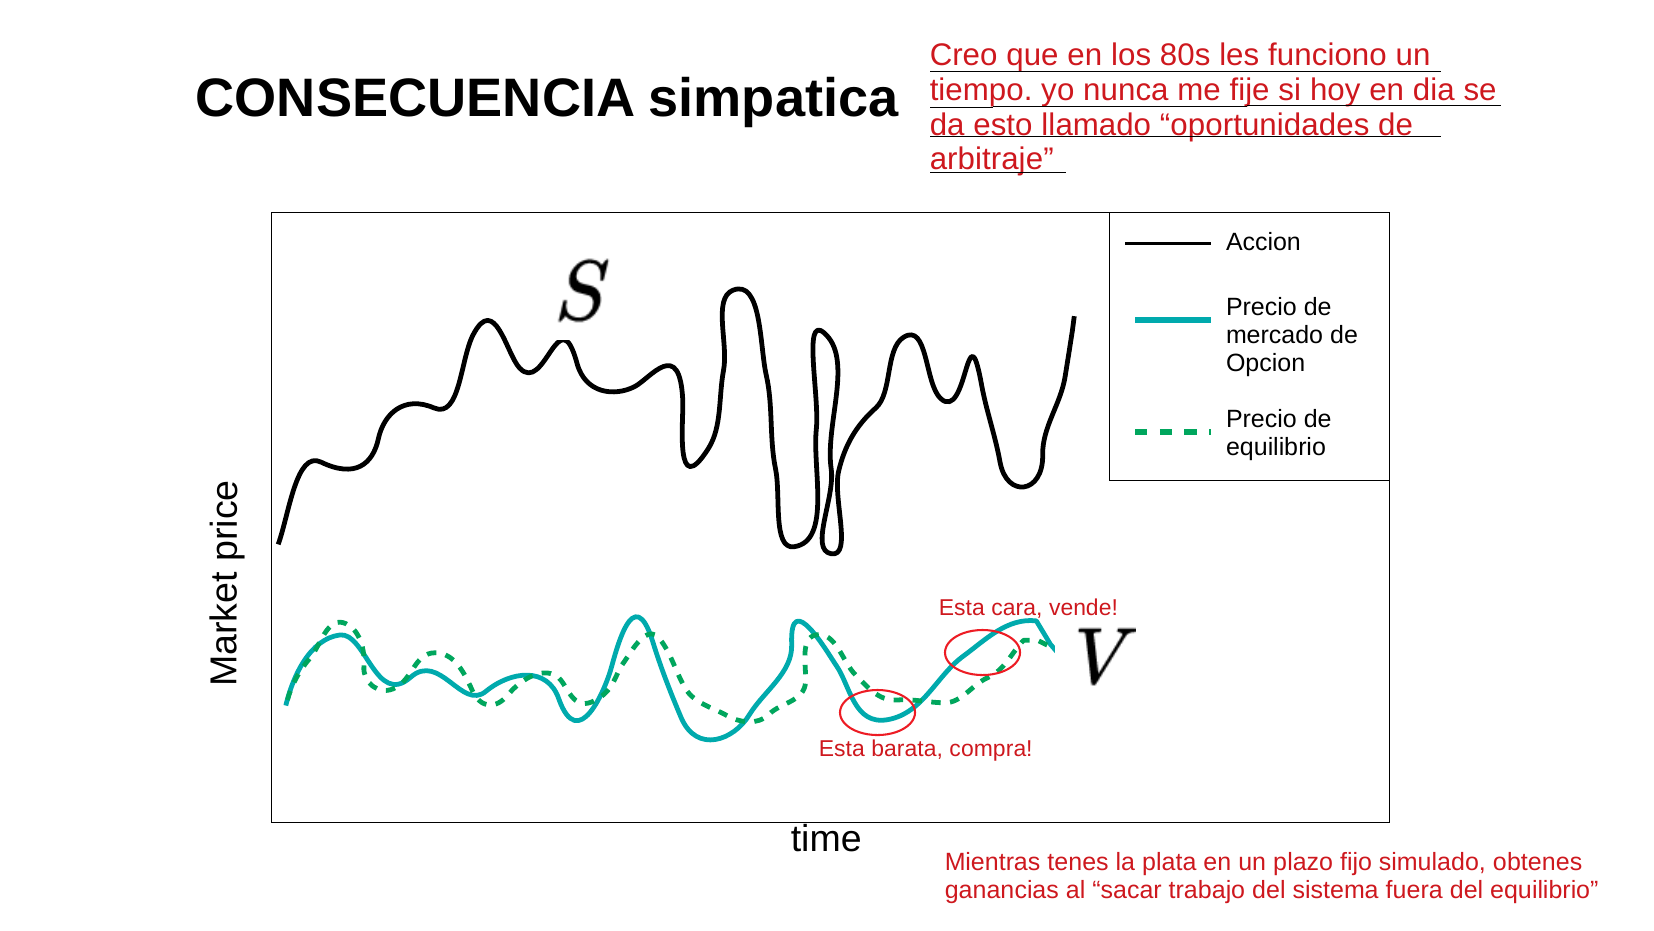

Creo que en los 80s les funciono un tiempo. yo nunca me fije si hoy en dia se da esto llamado “oportunidades de arbitraje”
CONSECUENCIA simpatica
Accion
Precio de mercado de
Opcion
Precio de
equilibrio
Market price
Esta cara, vende!
Esta barata, compra!
time
Mientras tenes la plata en un plazo fijo simulado, obtenes ganancias al “sacar trabajo del sistema fuera del equilibrio”